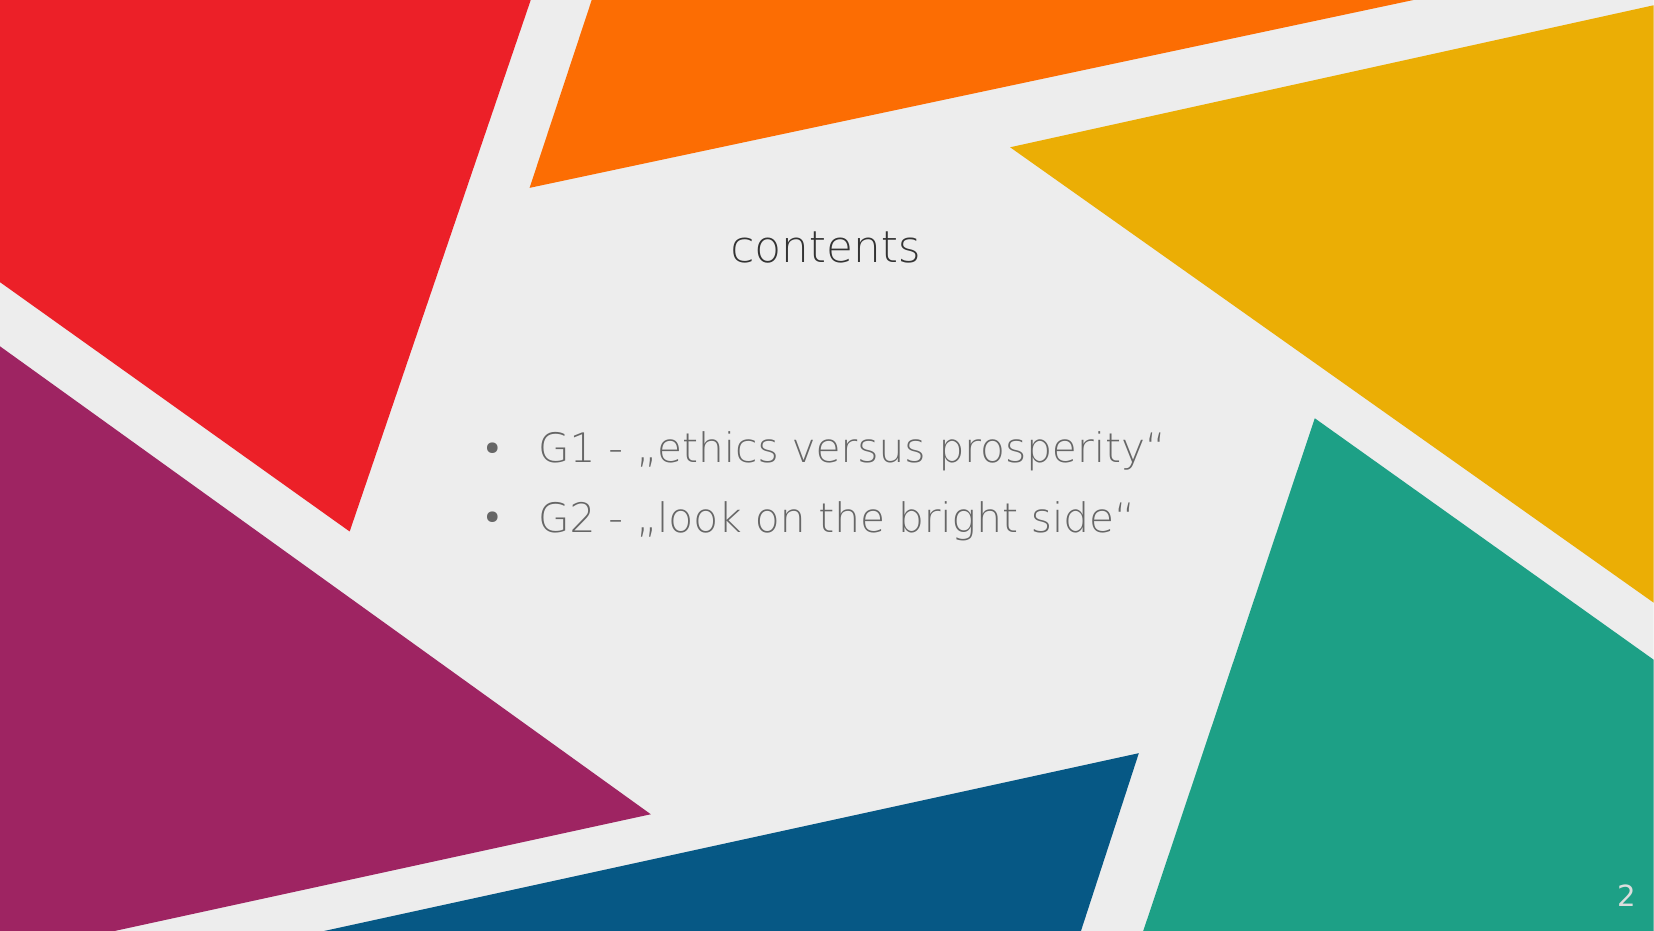

# contents
G1 - „ethics versus prosperity“
G2 - „look on the bright side“
2